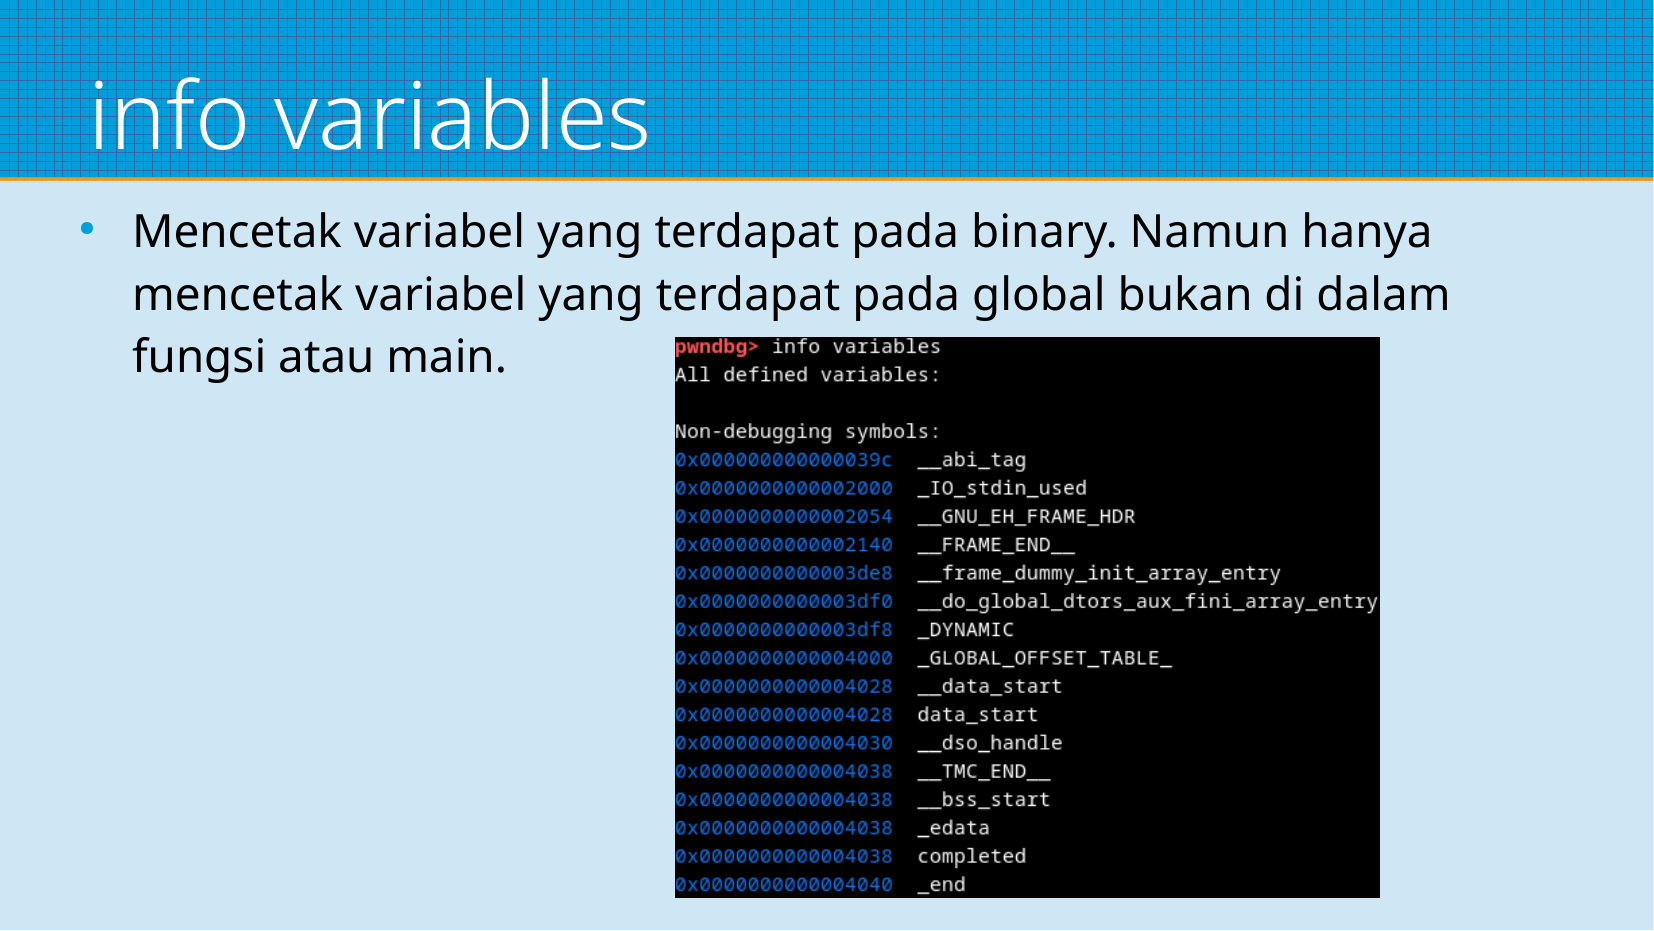

# info variables
Mencetak variabel yang terdapat pada binary. Namun hanya mencetak variabel yang terdapat pada global bukan di dalam fungsi atau main.